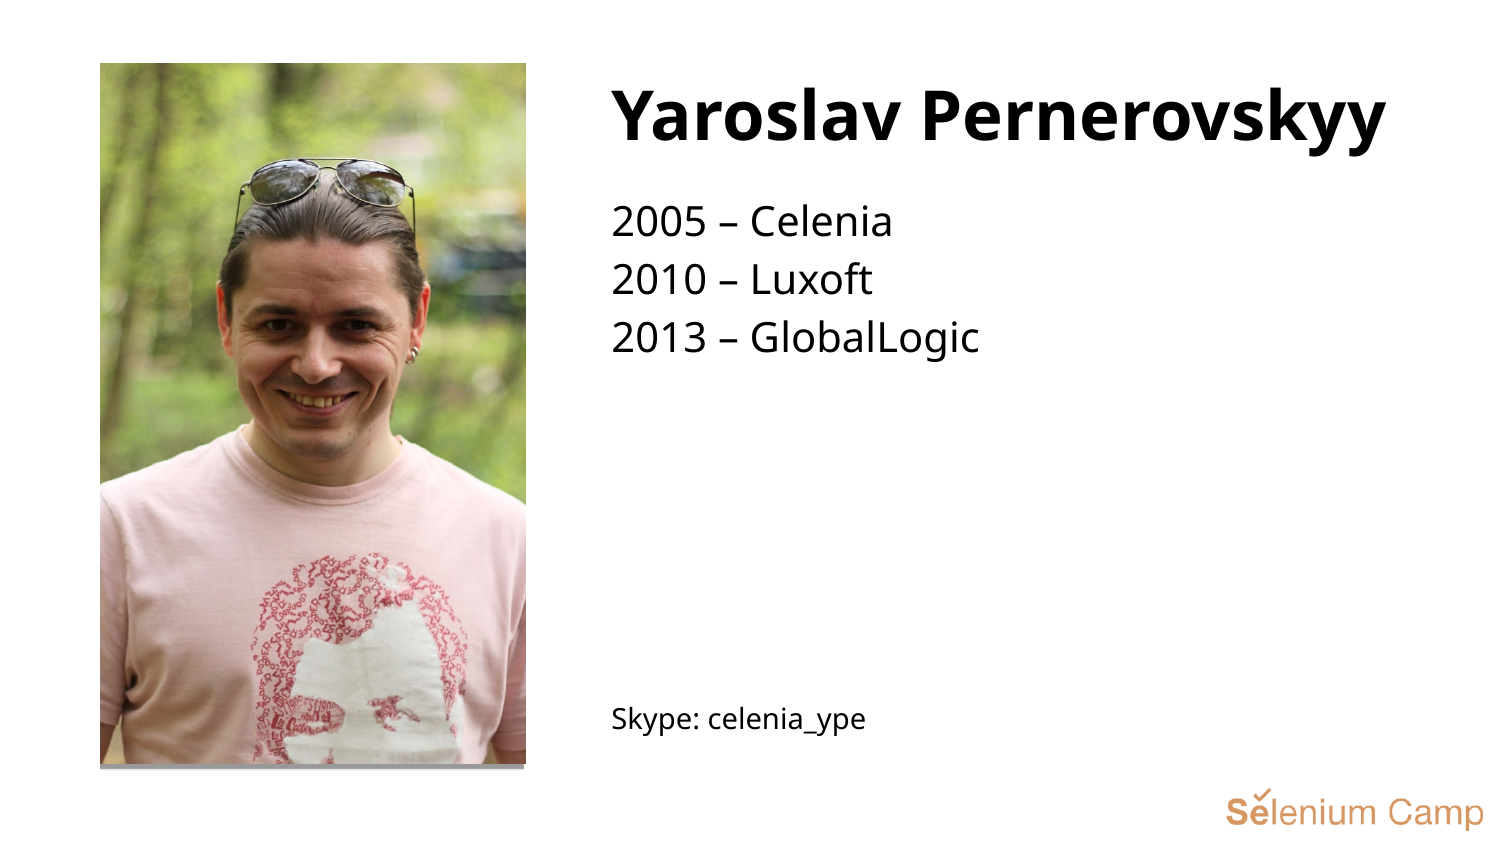

# Yaroslav Pernerovskyy
2005 – Celenia
2010 – Luxoft
2013 – GlobalLogic
Skype: celenia_ype